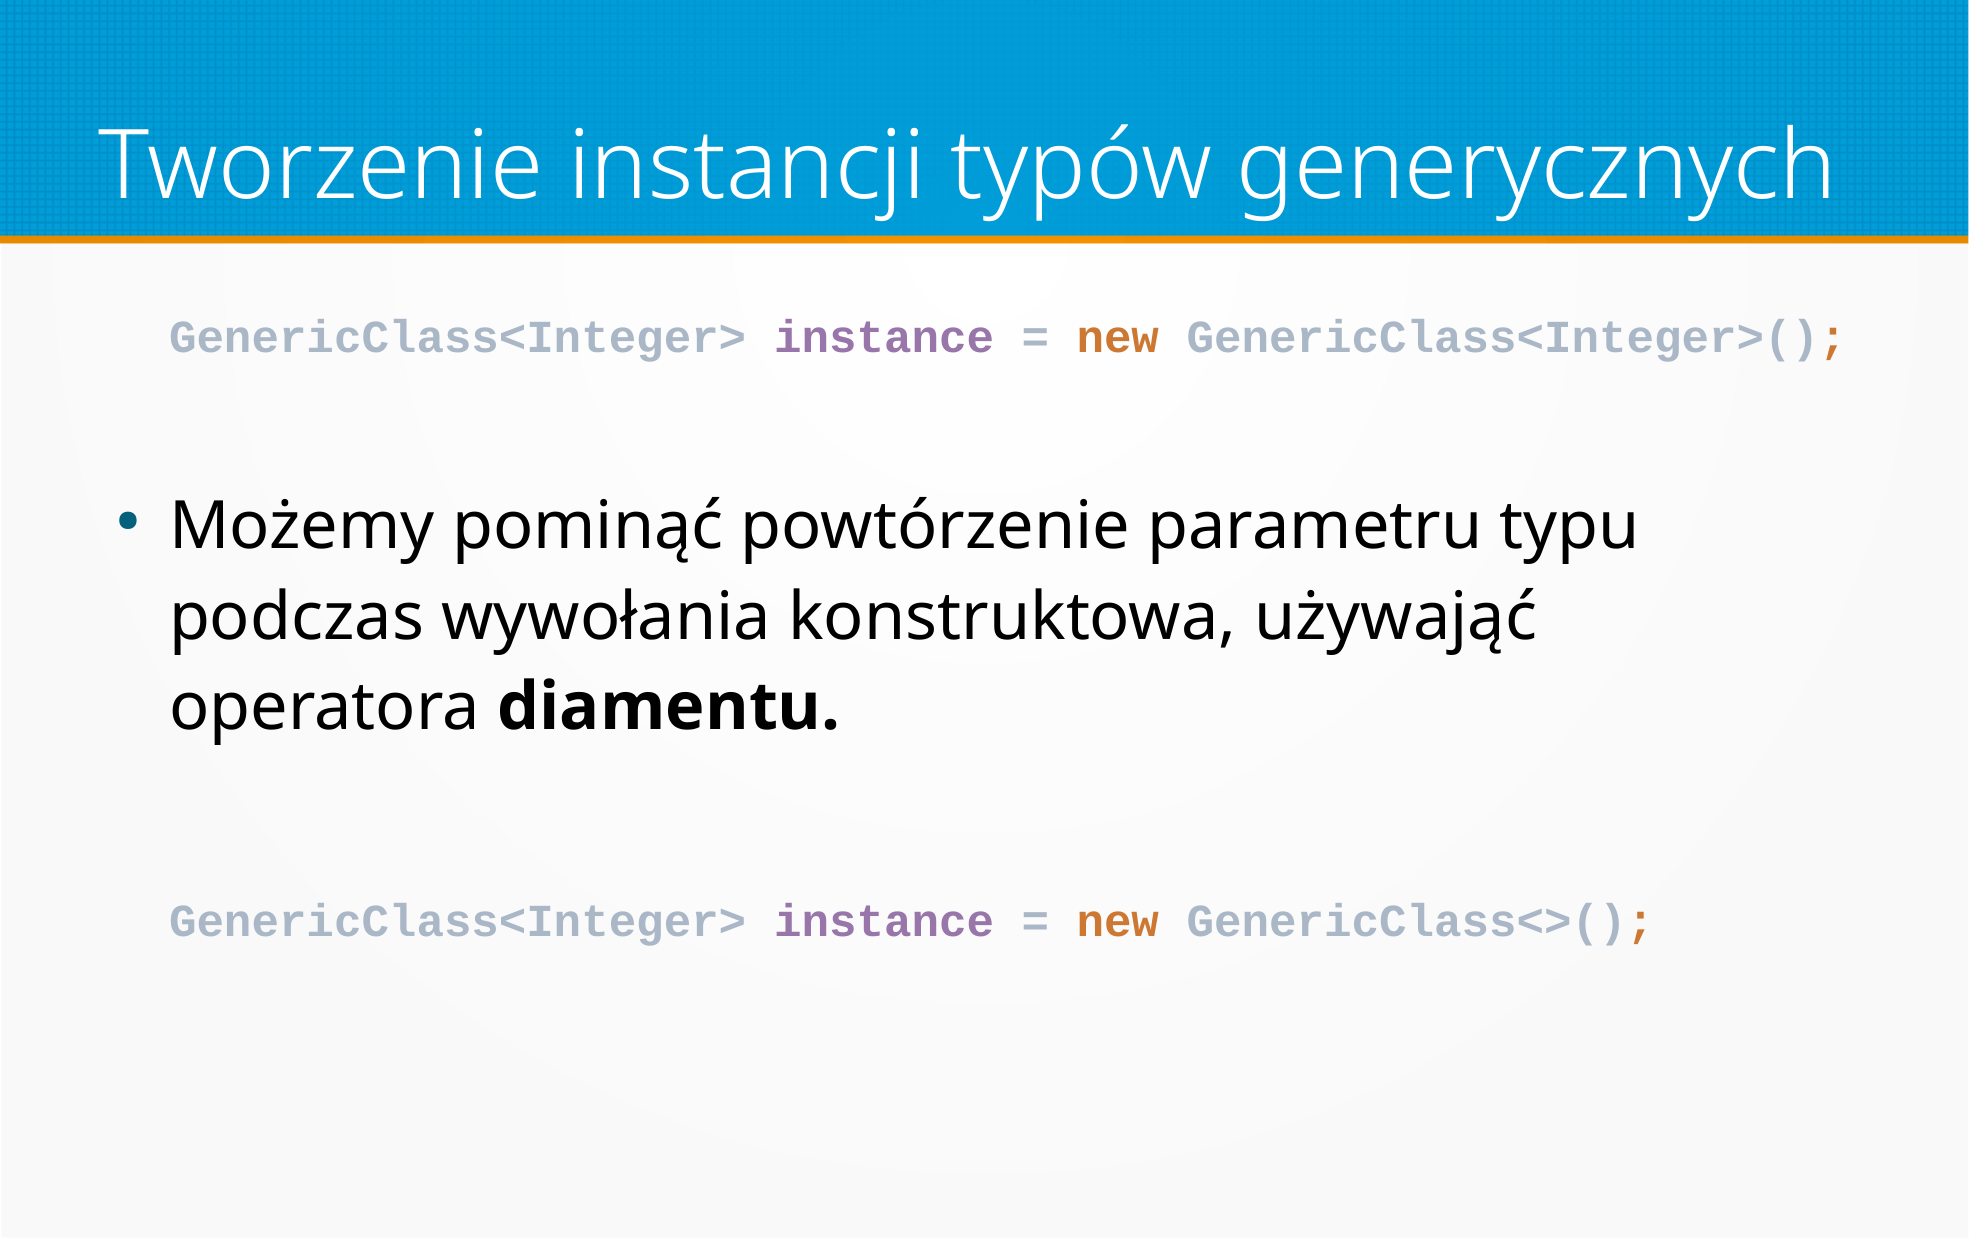

# Tworzenie instancji typów generycznych
GenericClass<Integer> instance = new GenericClass<Integer>();
Możemy pominąć powtórzenie parametru typu podczas wywołania konstruktowa, używająć operatora diamentu.
GenericClass<Integer> instance = new GenericClass<>();